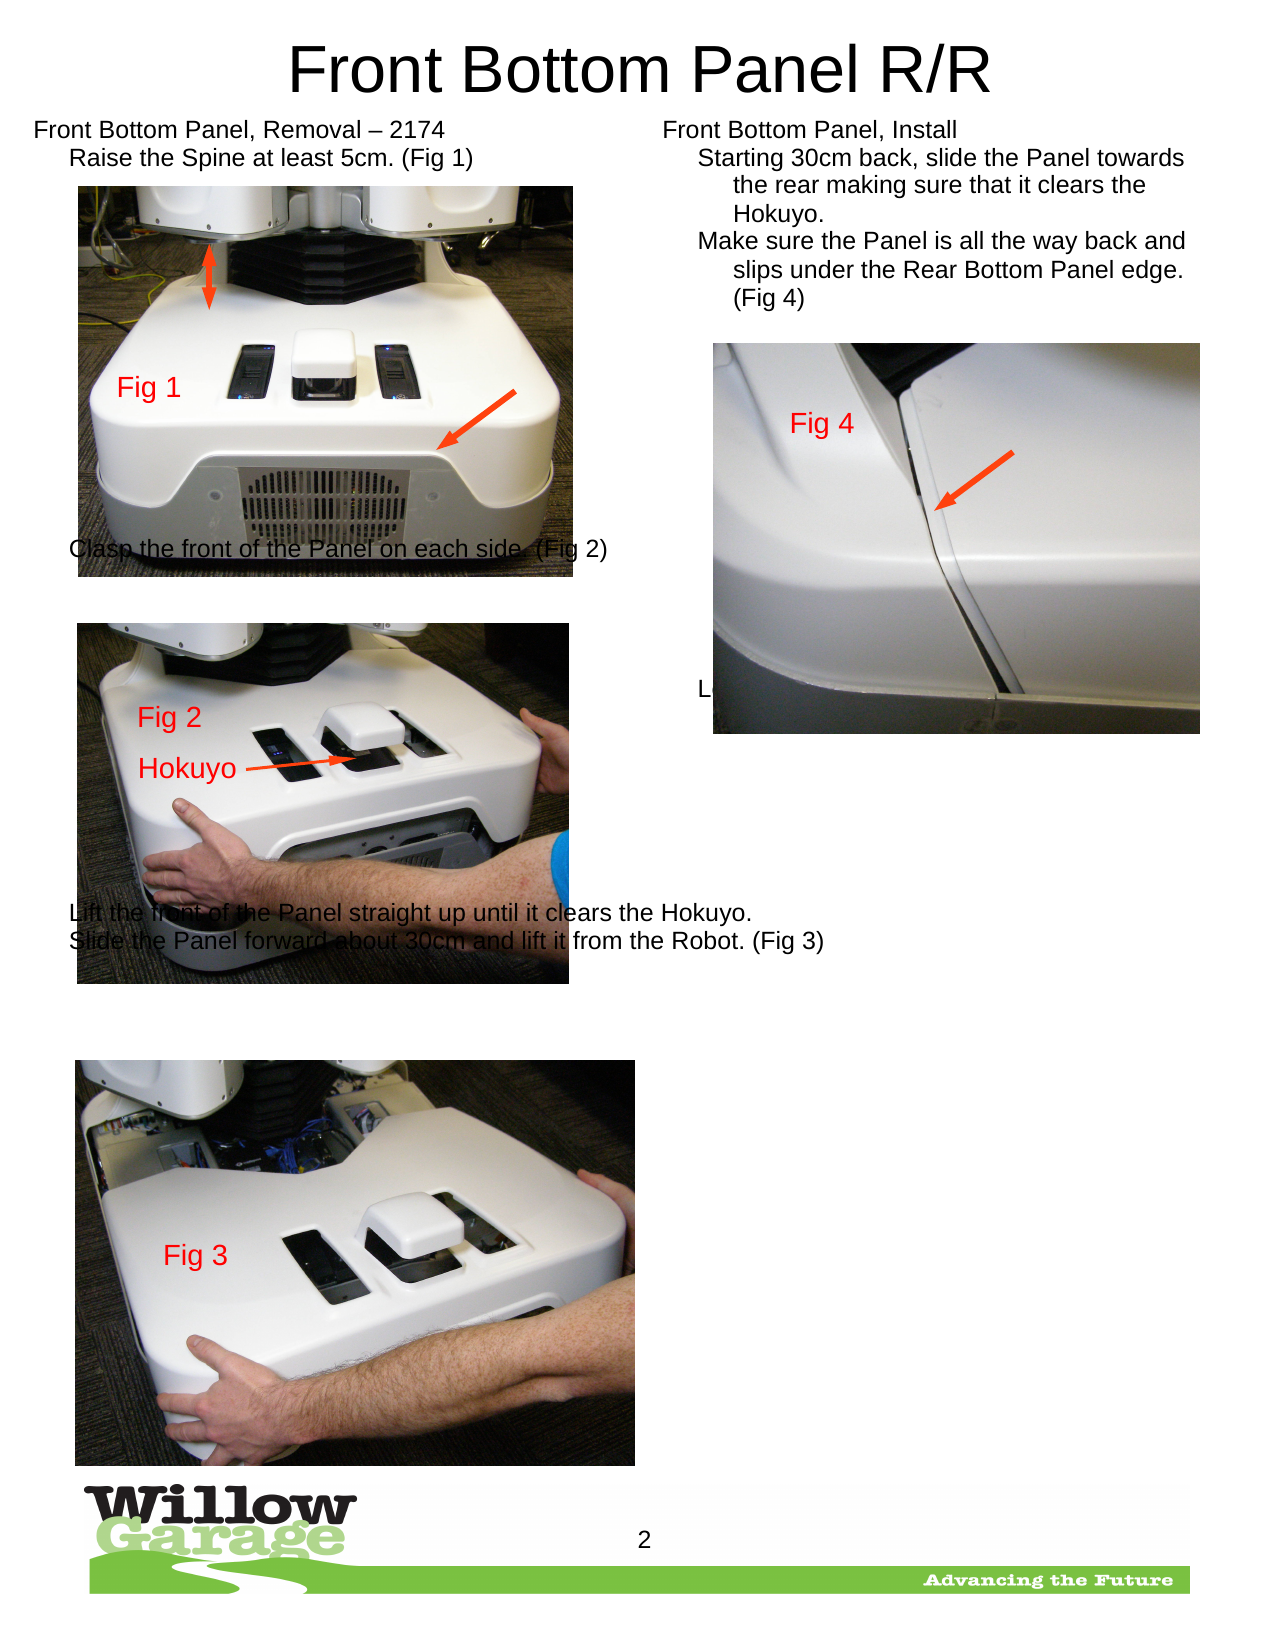

# Front Bottom Panel R/R
Front Bottom Panel, Removal – 2174
Raise the Spine at least 5cm. (Fig 1)
Clasp the front of the Panel on each side. (Fig 2)
Lift the front of the Panel straight up until it clears the Hokuyo.
Slide the Panel forward about 30cm and lift it from the Robot. (Fig 3)
Front Bottom Panel, Install
Starting 30cm back, slide the Panel towards the rear making sure that it clears the Hokuyo.
Make sure the Panel is all the way back and slips under the Rear Bottom Panel edge. (Fig 4)
Lower the front within the confines of the bumpers. (Fig 1)
Fig 1
Fig 4
Fig 2
Hokuyo
Fig 3
2